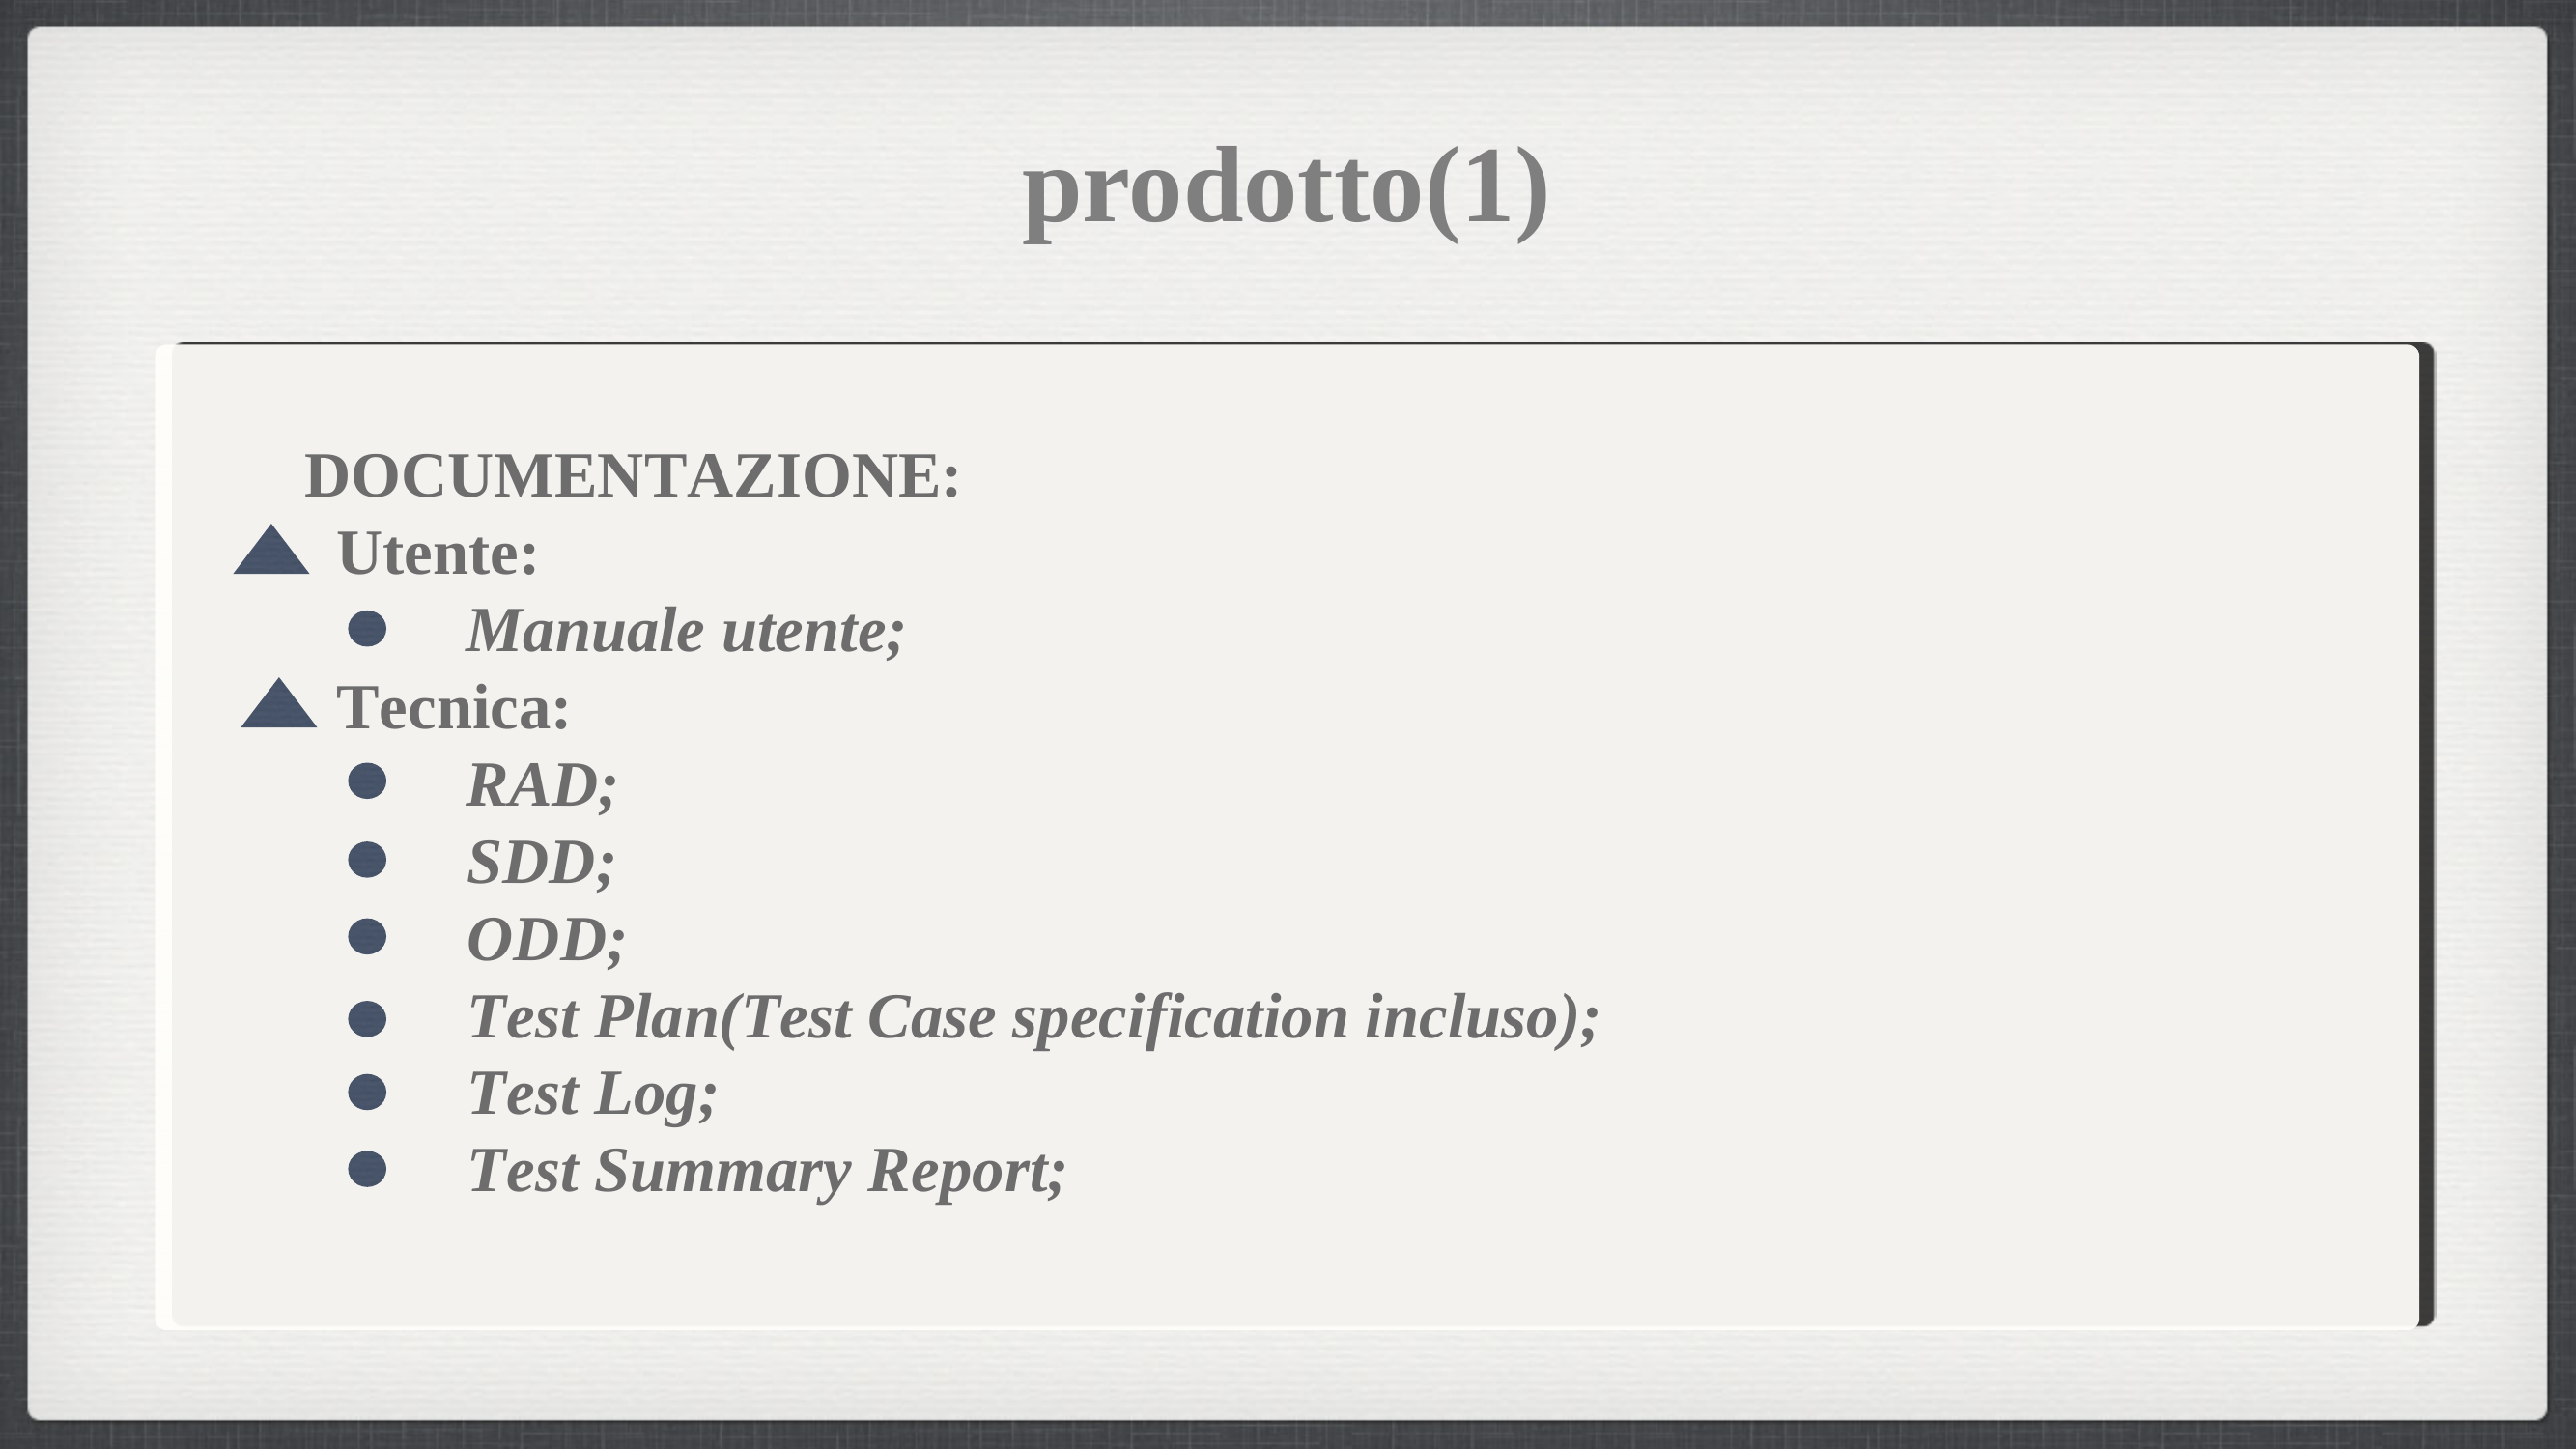

# prodotto(1)
DOCUMENTAZIONE:
 Utente:
 Manuale utente;
 Tecnica:
 RAD;
SDD;
ODD;
Test Plan(Test Case specification incluso);
Test Log;
Test Summary Report;